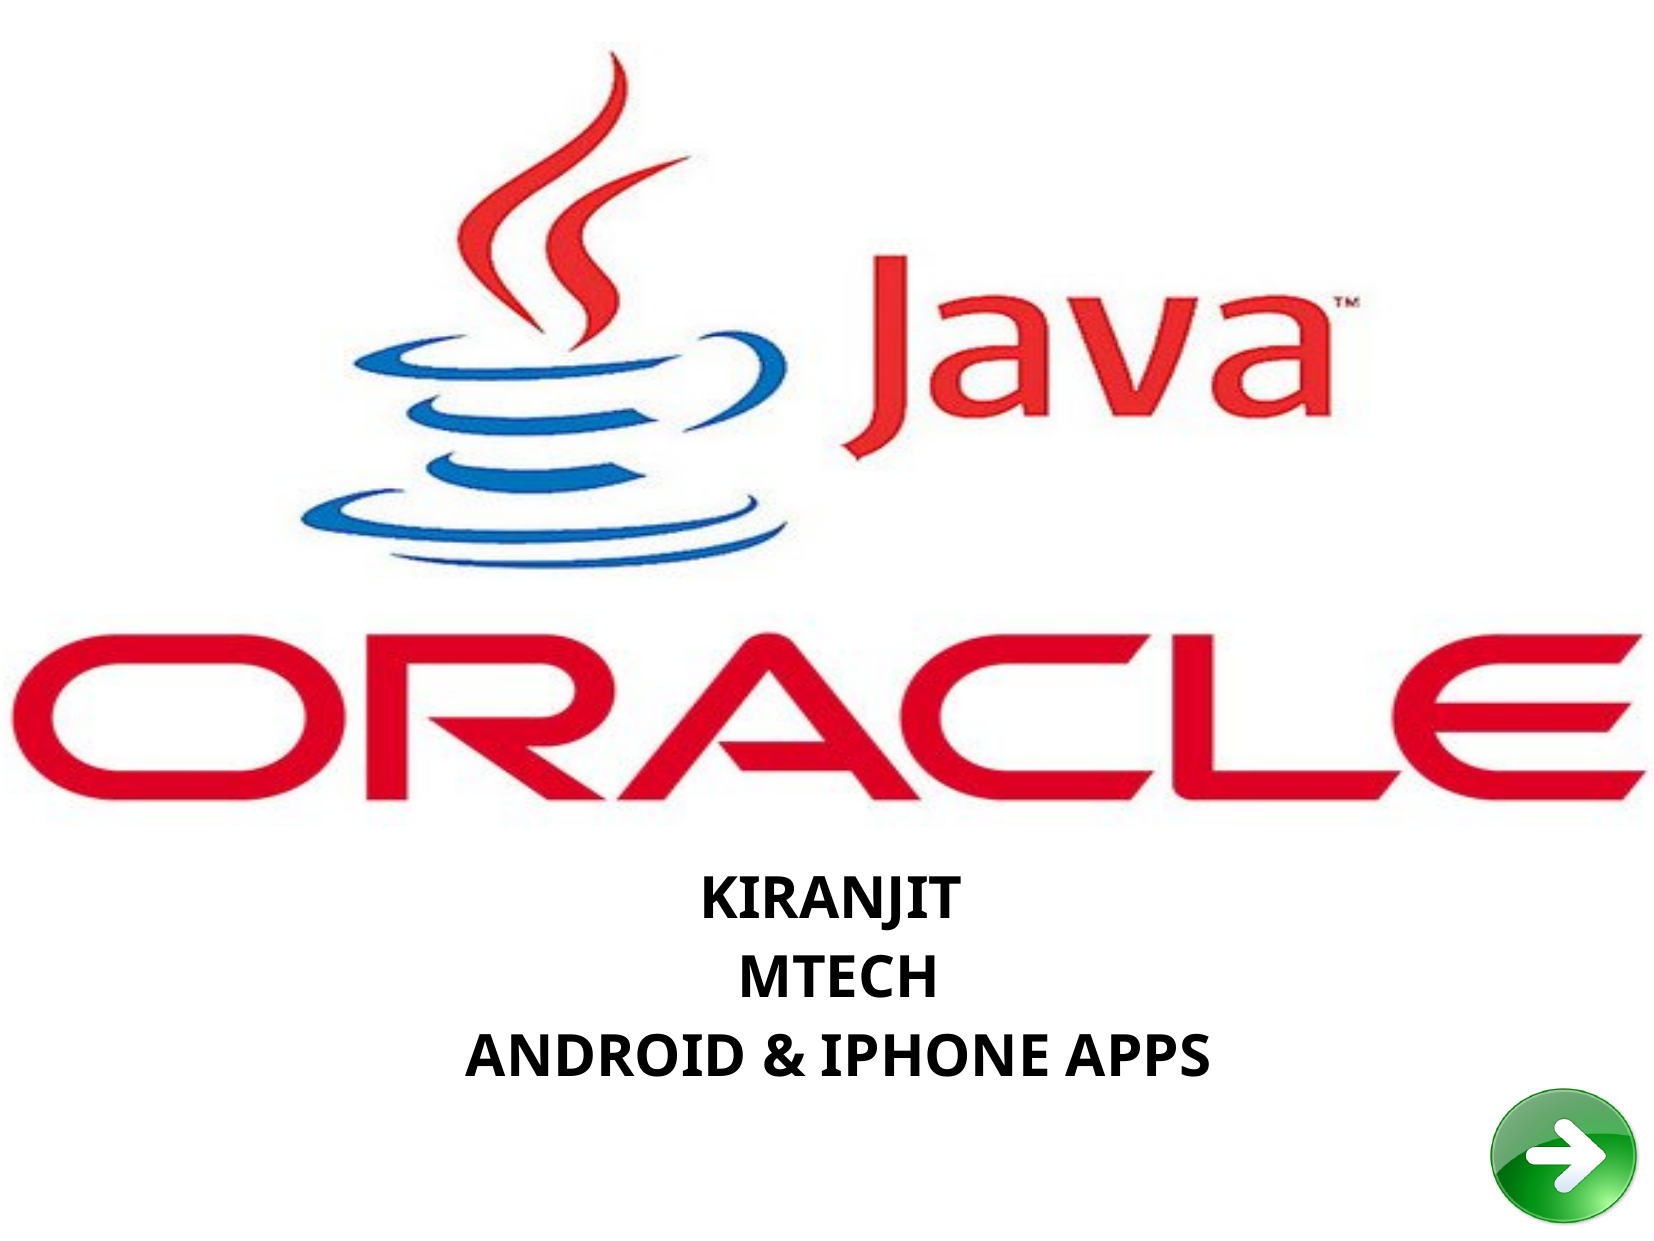

#
KIRANJIT
MTECH
ANDROID & IPHONE APPS